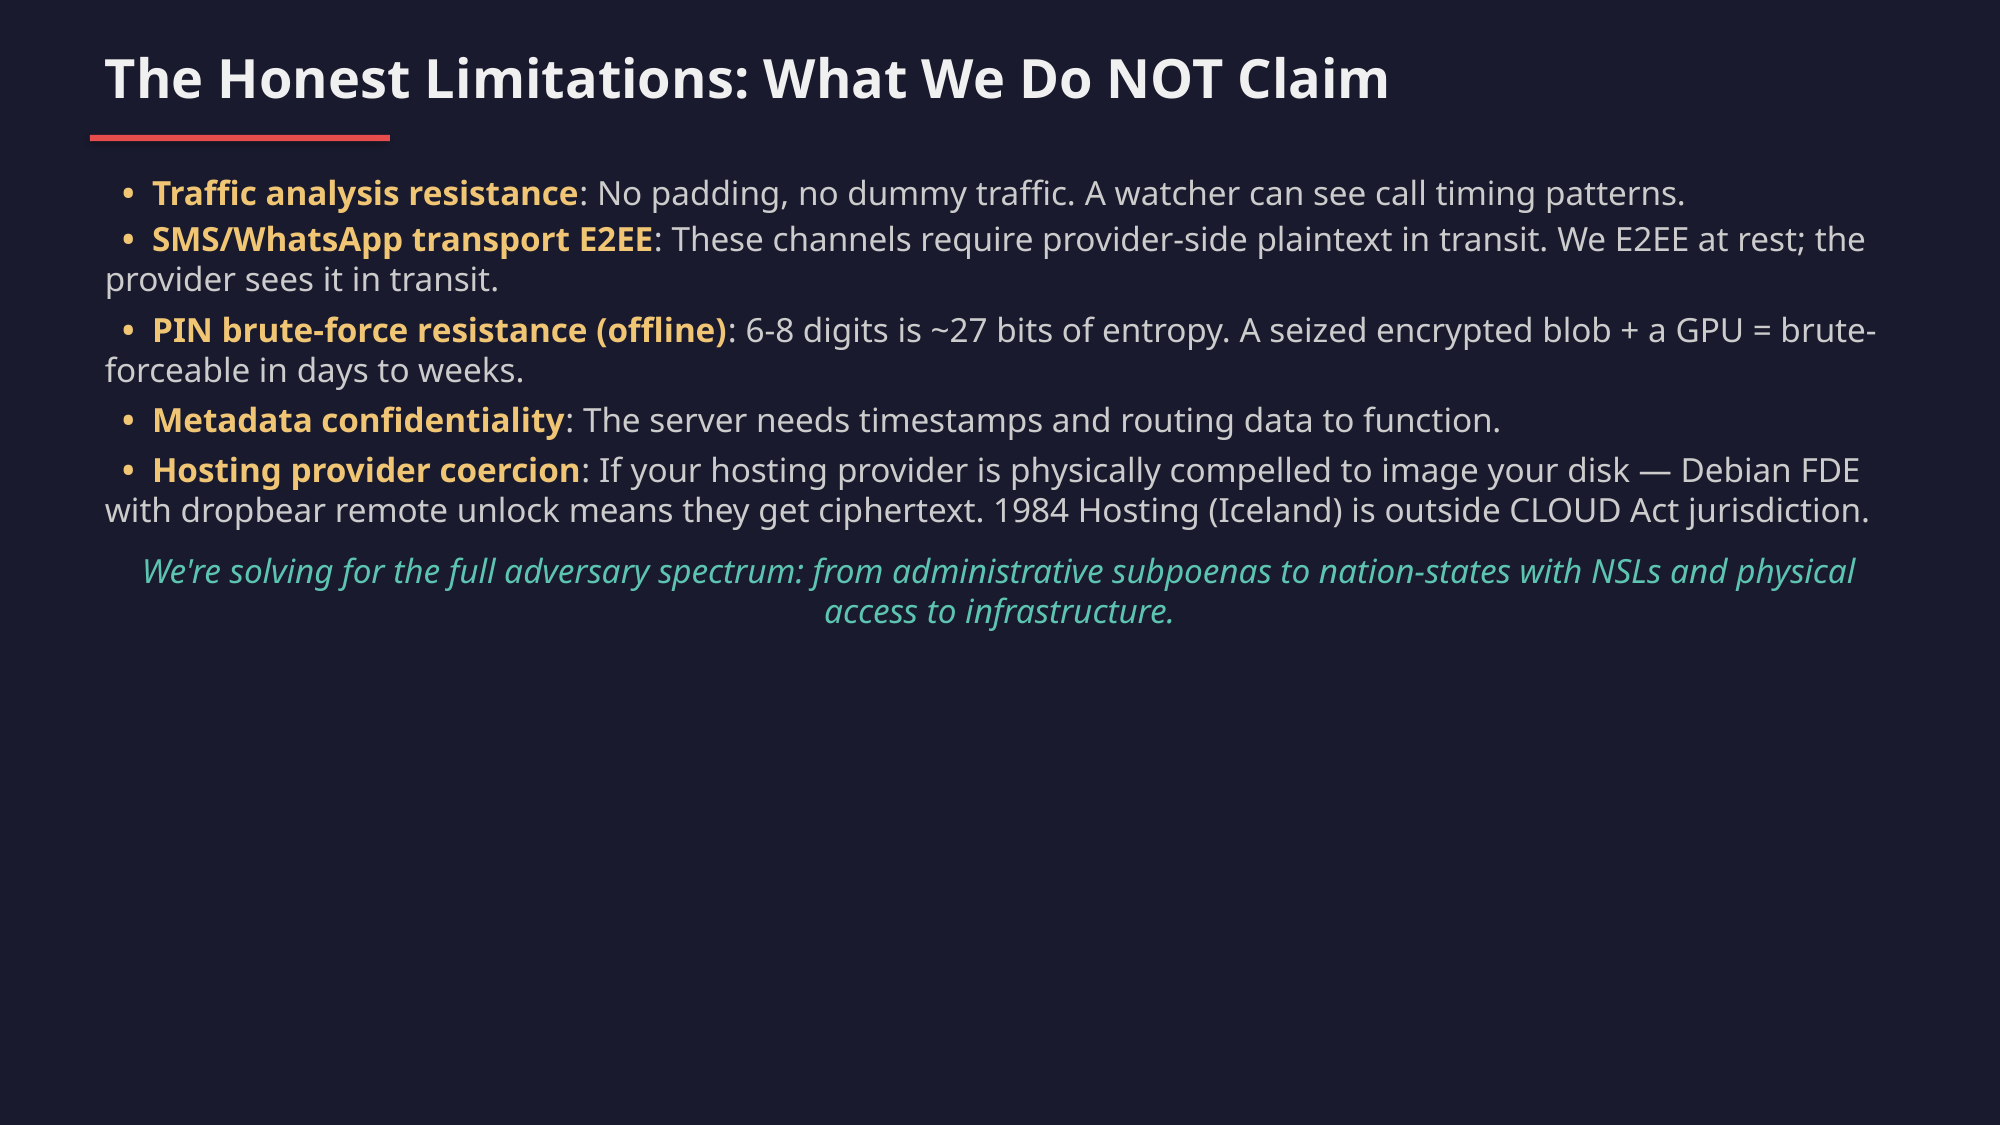

The Honest Limitations: What We Do NOT Claim
 • Traffic analysis resistance: No padding, no dummy traffic. A watcher can see call timing patterns.
 • SMS/WhatsApp transport E2EE: These channels require provider-side plaintext in transit. We E2EE at rest; the provider sees it in transit.
 • PIN brute-force resistance (offline): 6-8 digits is ~27 bits of entropy. A seized encrypted blob + a GPU = brute-forceable in days to weeks.
 • Metadata confidentiality: The server needs timestamps and routing data to function.
 • Hosting provider coercion: If your hosting provider is physically compelled to image your disk — Debian FDE with dropbear remote unlock means they get ciphertext. 1984 Hosting (Iceland) is outside CLOUD Act jurisdiction.
We're solving for the full adversary spectrum: from administrative subpoenas to nation-states with NSLs and physical access to infrastructure.